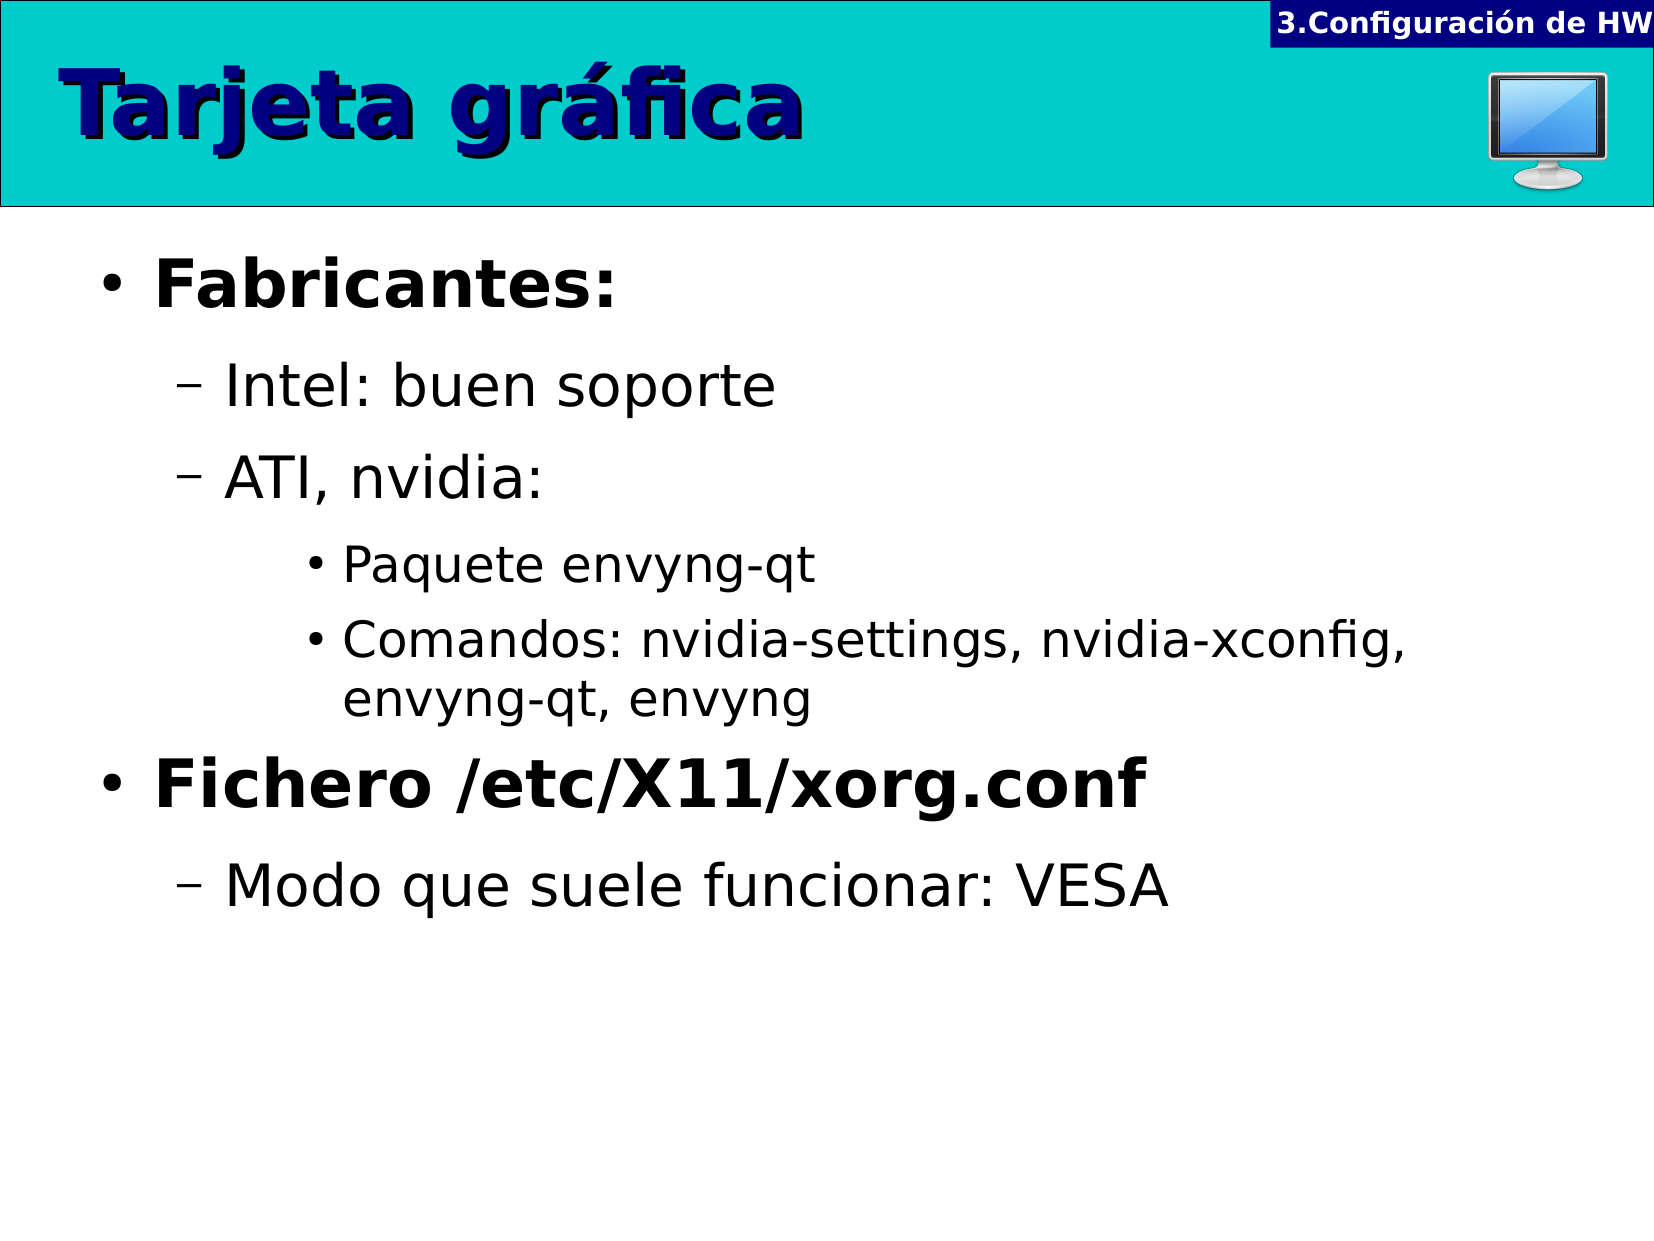

3.Configuración de HW
# Tarjeta gráfica
Fabricantes:
Intel: buen soporte
ATI, nvidia:
Paquete envyng-qt
Comandos: nvidia-settings, nvidia-xconfig, envyng-qt, envyng
Fichero /etc/X11/xorg.conf
Modo que suele funcionar: VESA